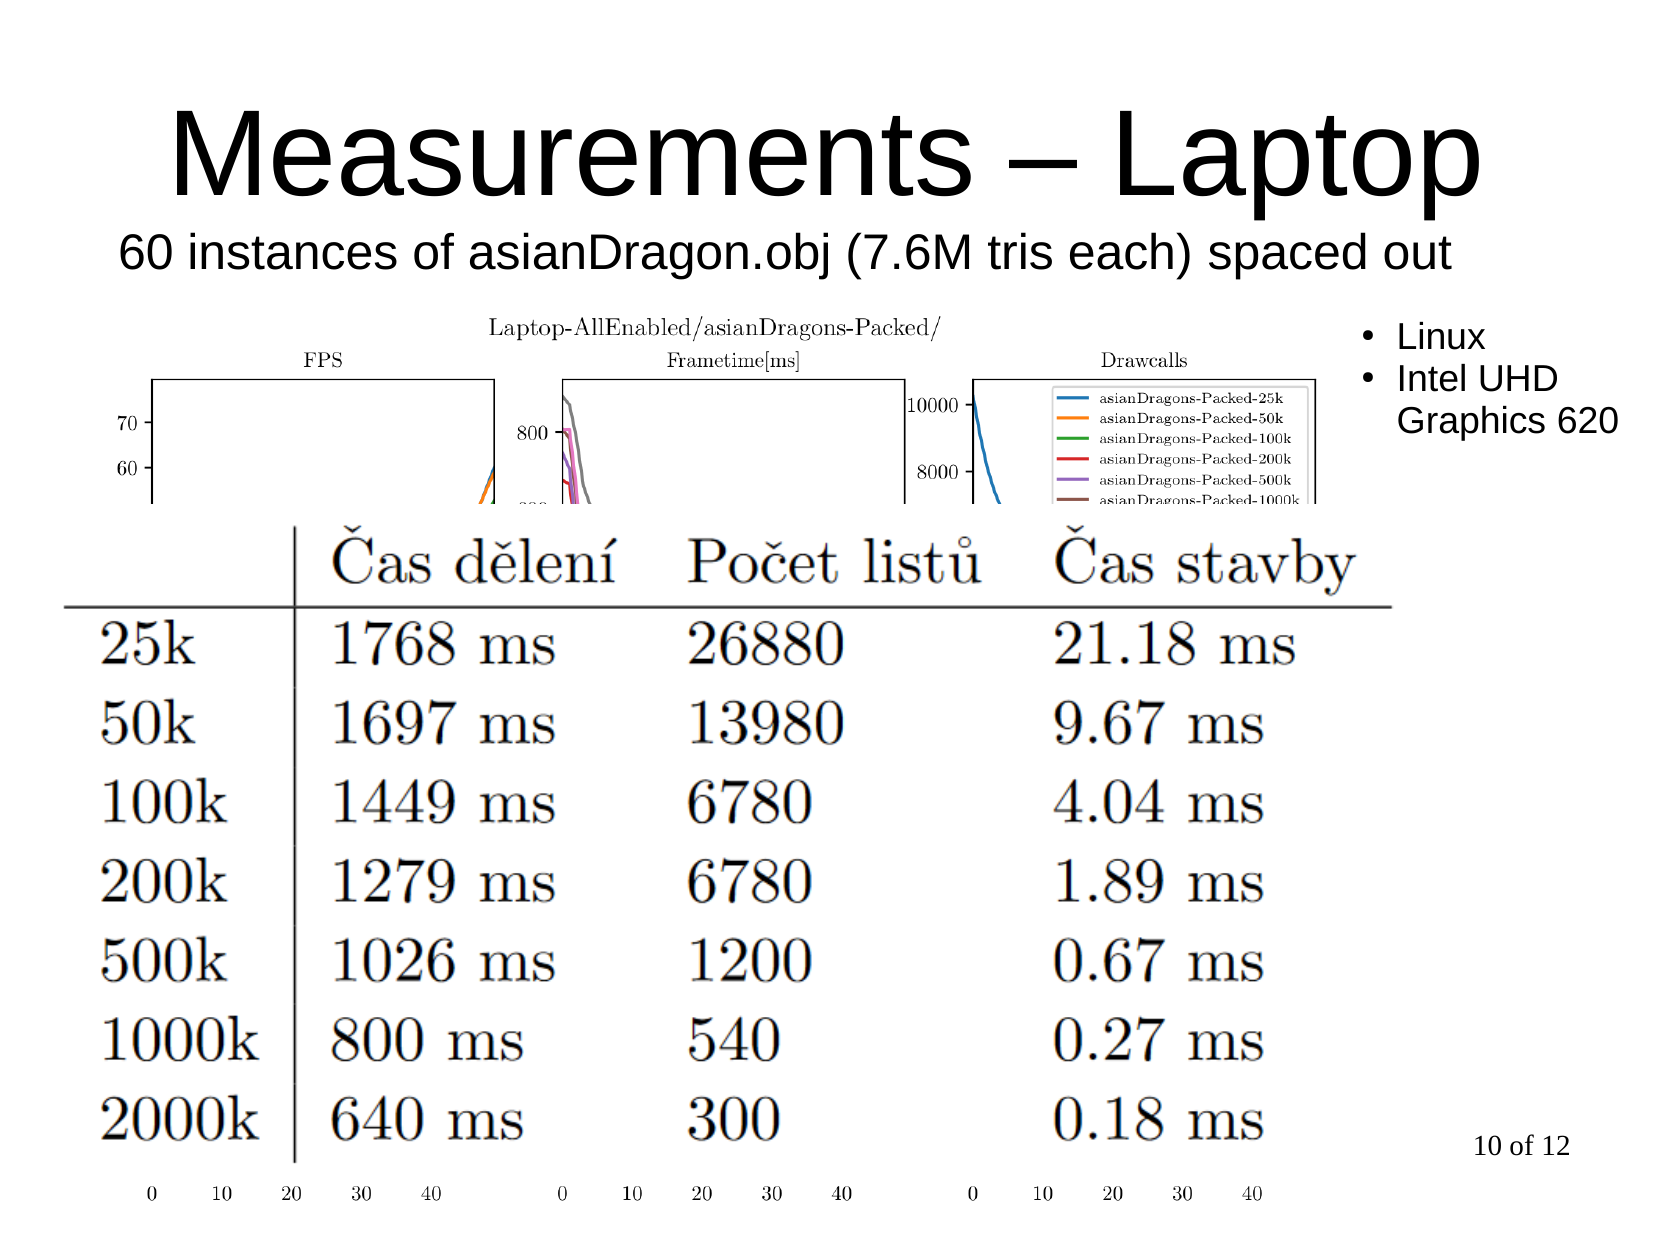

# Measurements – Laptop
60 instances of asianDragon.obj (7.6M tris each) spaced out
Linux
Intel UHD Graphics 620
10